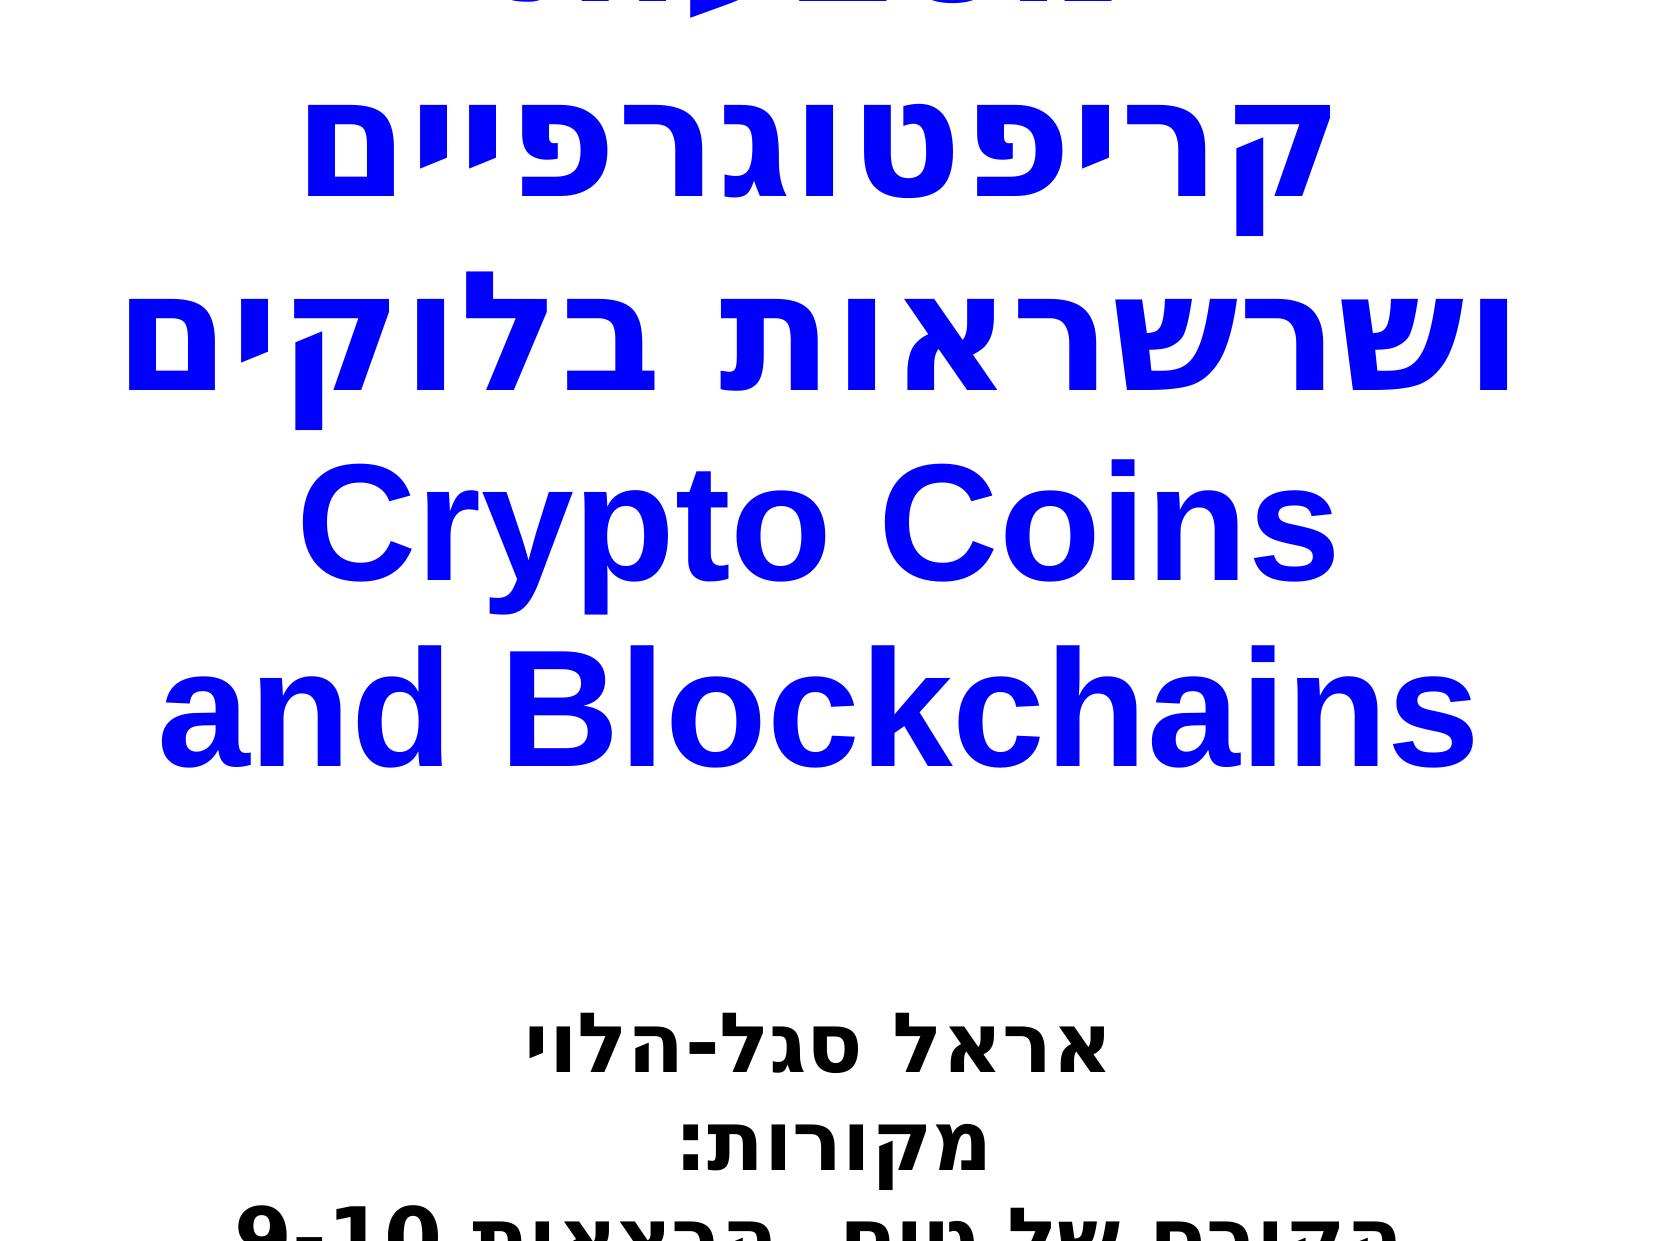

# מטבעות קריפטוגרפיים ושרשראות בלוקים Crypto Coins and Blockchains אראל סגל-הלוי מקורות: הקורס של טים, הרצאות 9-10 הספר של דייויד, פרק 21